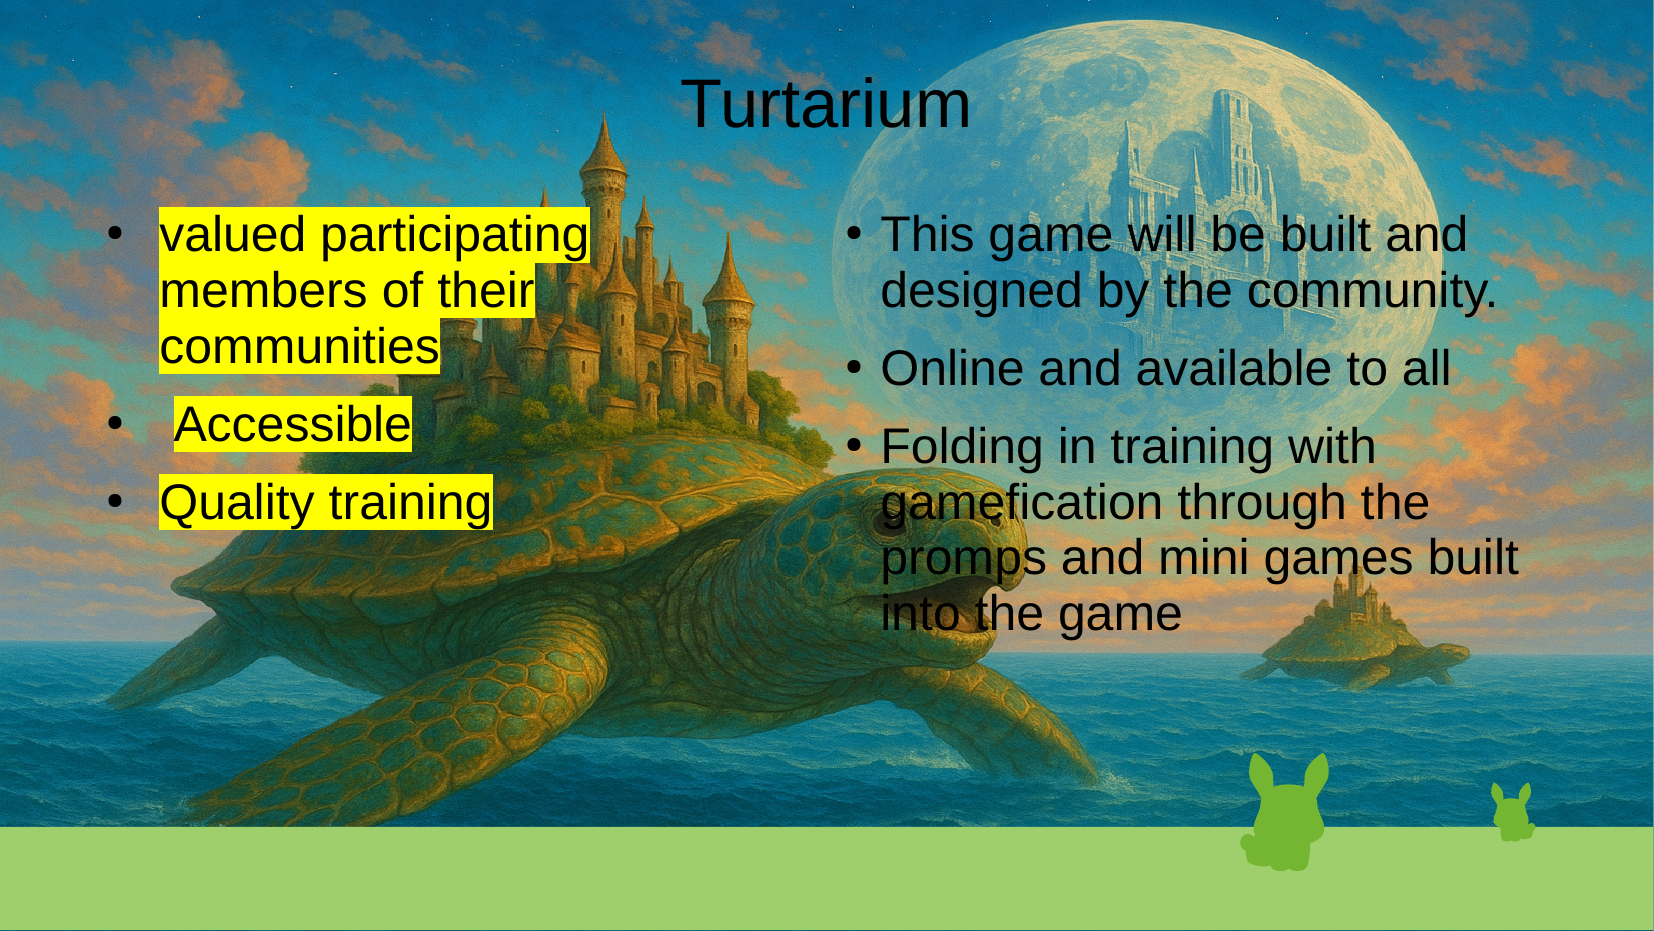

# Turtarium
valued participating members of their communities
 Accessible
Quality training
This game will be built and designed by the community.
Online and available to all
Folding in training with gamefication through the promps and mini games built into the game